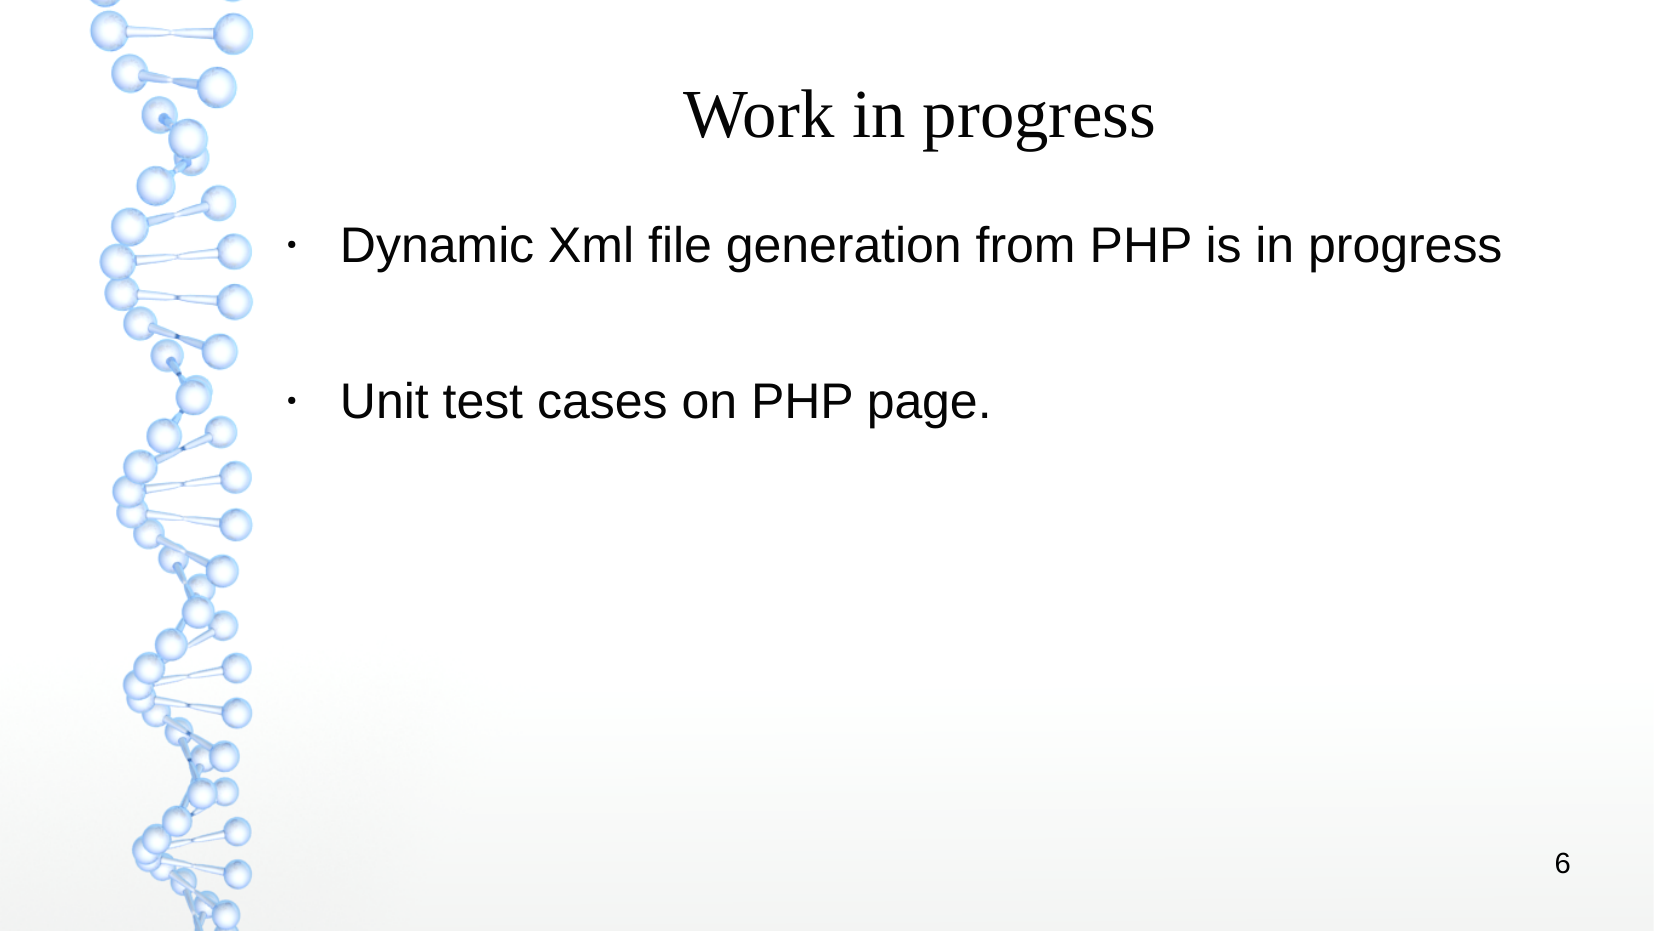

# Work in progress
Dynamic Xml file generation from PHP is in progress
Unit test cases on PHP page.
6